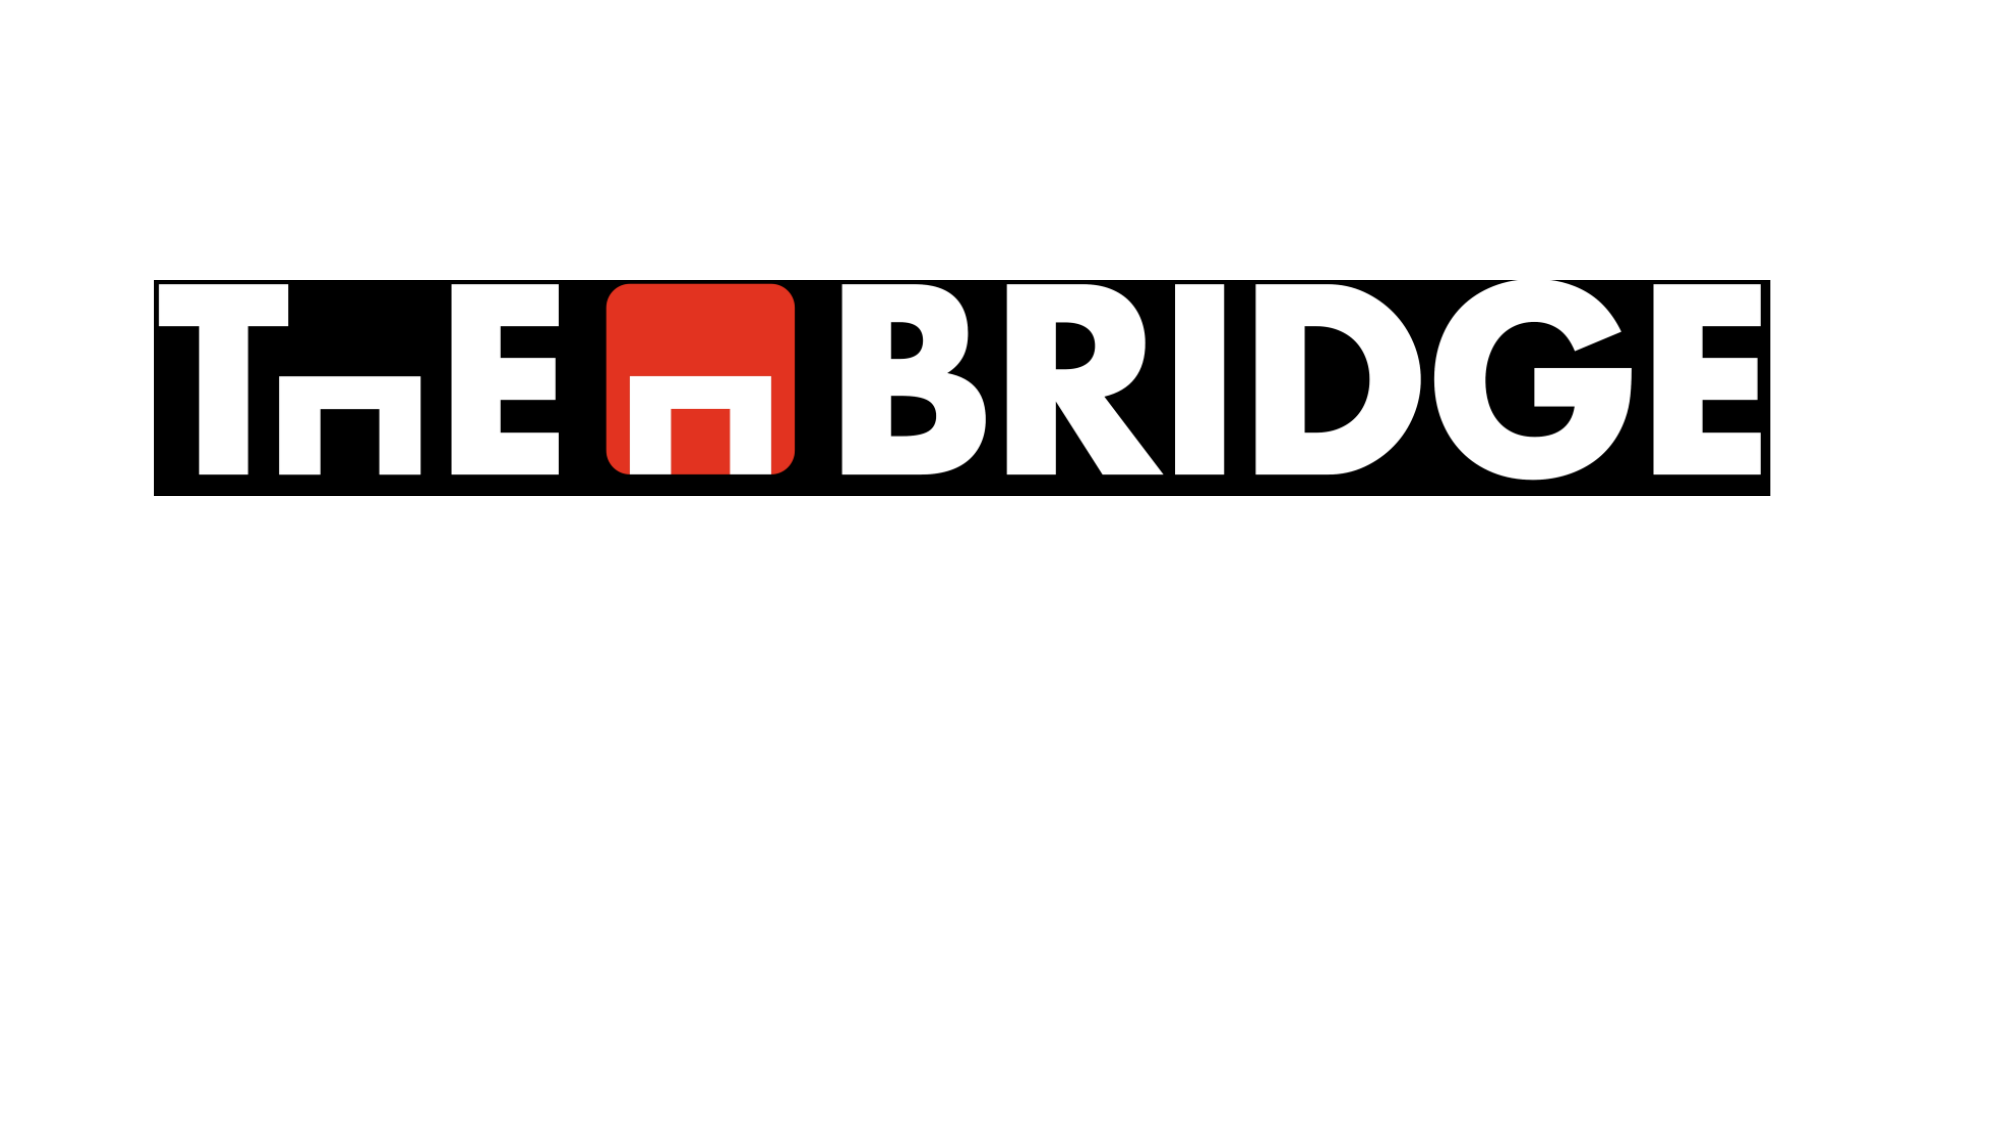

# Criptomonedas y su relación con los mercados tradicionales
Driss Benyahya